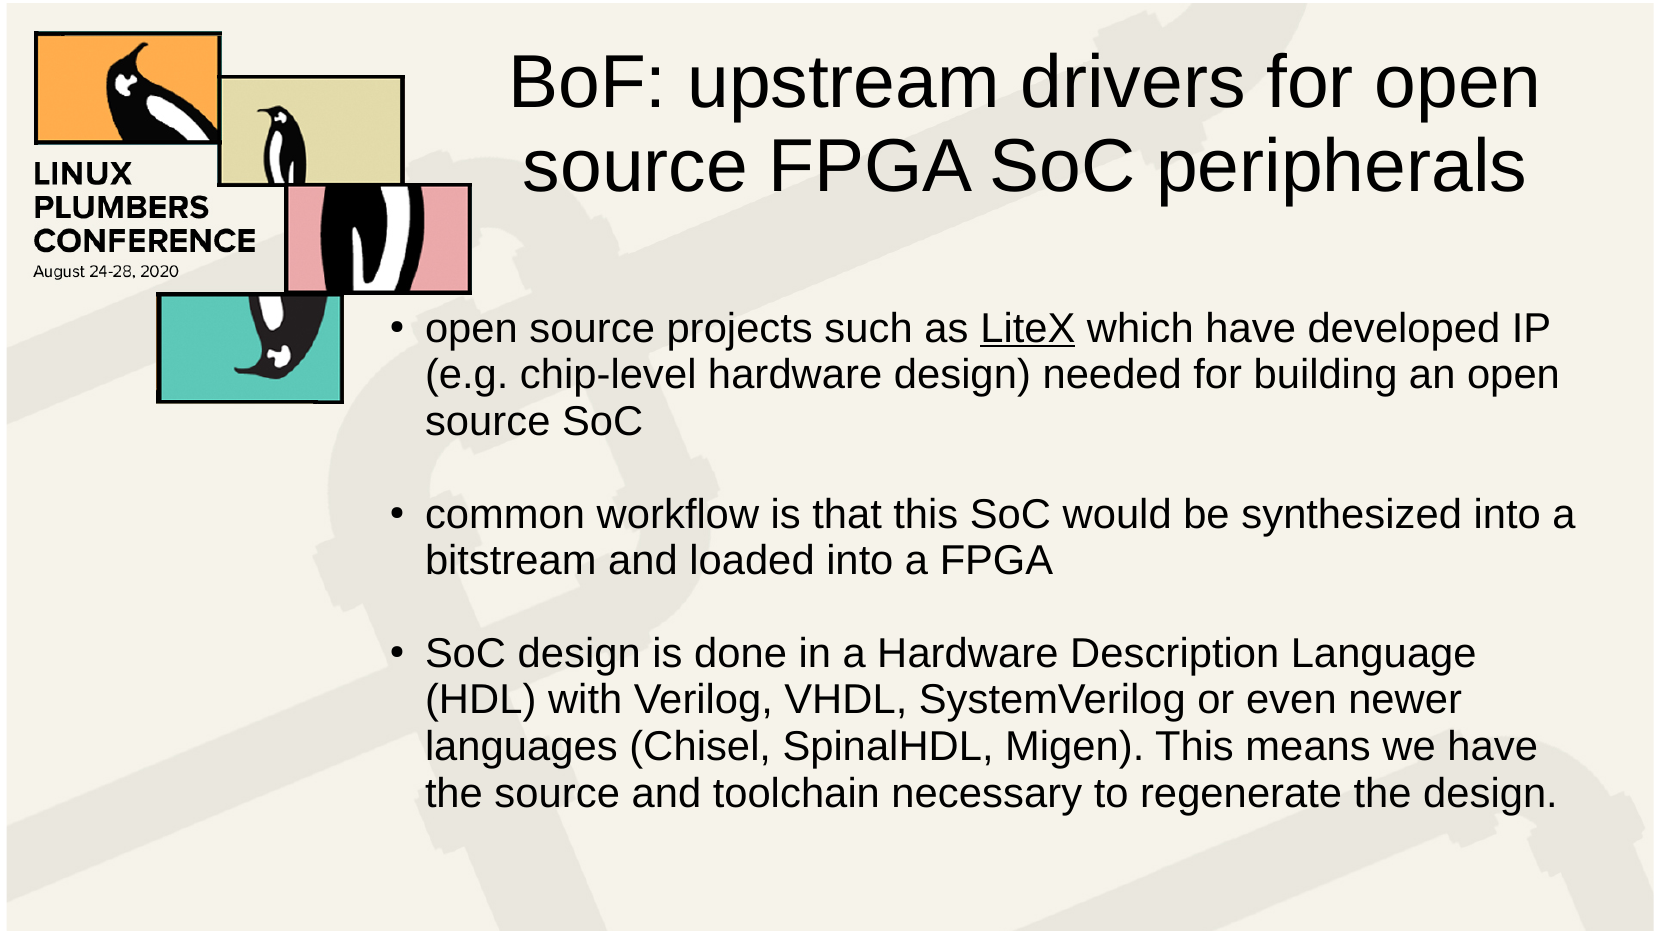

BoF: upstream drivers for open source FPGA SoC peripherals
# open source projects such as LiteX which have developed IP (e.g. chip-level hardware design) needed for building an open source SoC
common workflow is that this SoC would be synthesized into a bitstream and loaded into a FPGA
SoC design is done in a Hardware Description Language (HDL) with Verilog, VHDL, SystemVerilog or even newer languages (Chisel, SpinalHDL, Migen). This means we have the source and toolchain necessary to regenerate the design.